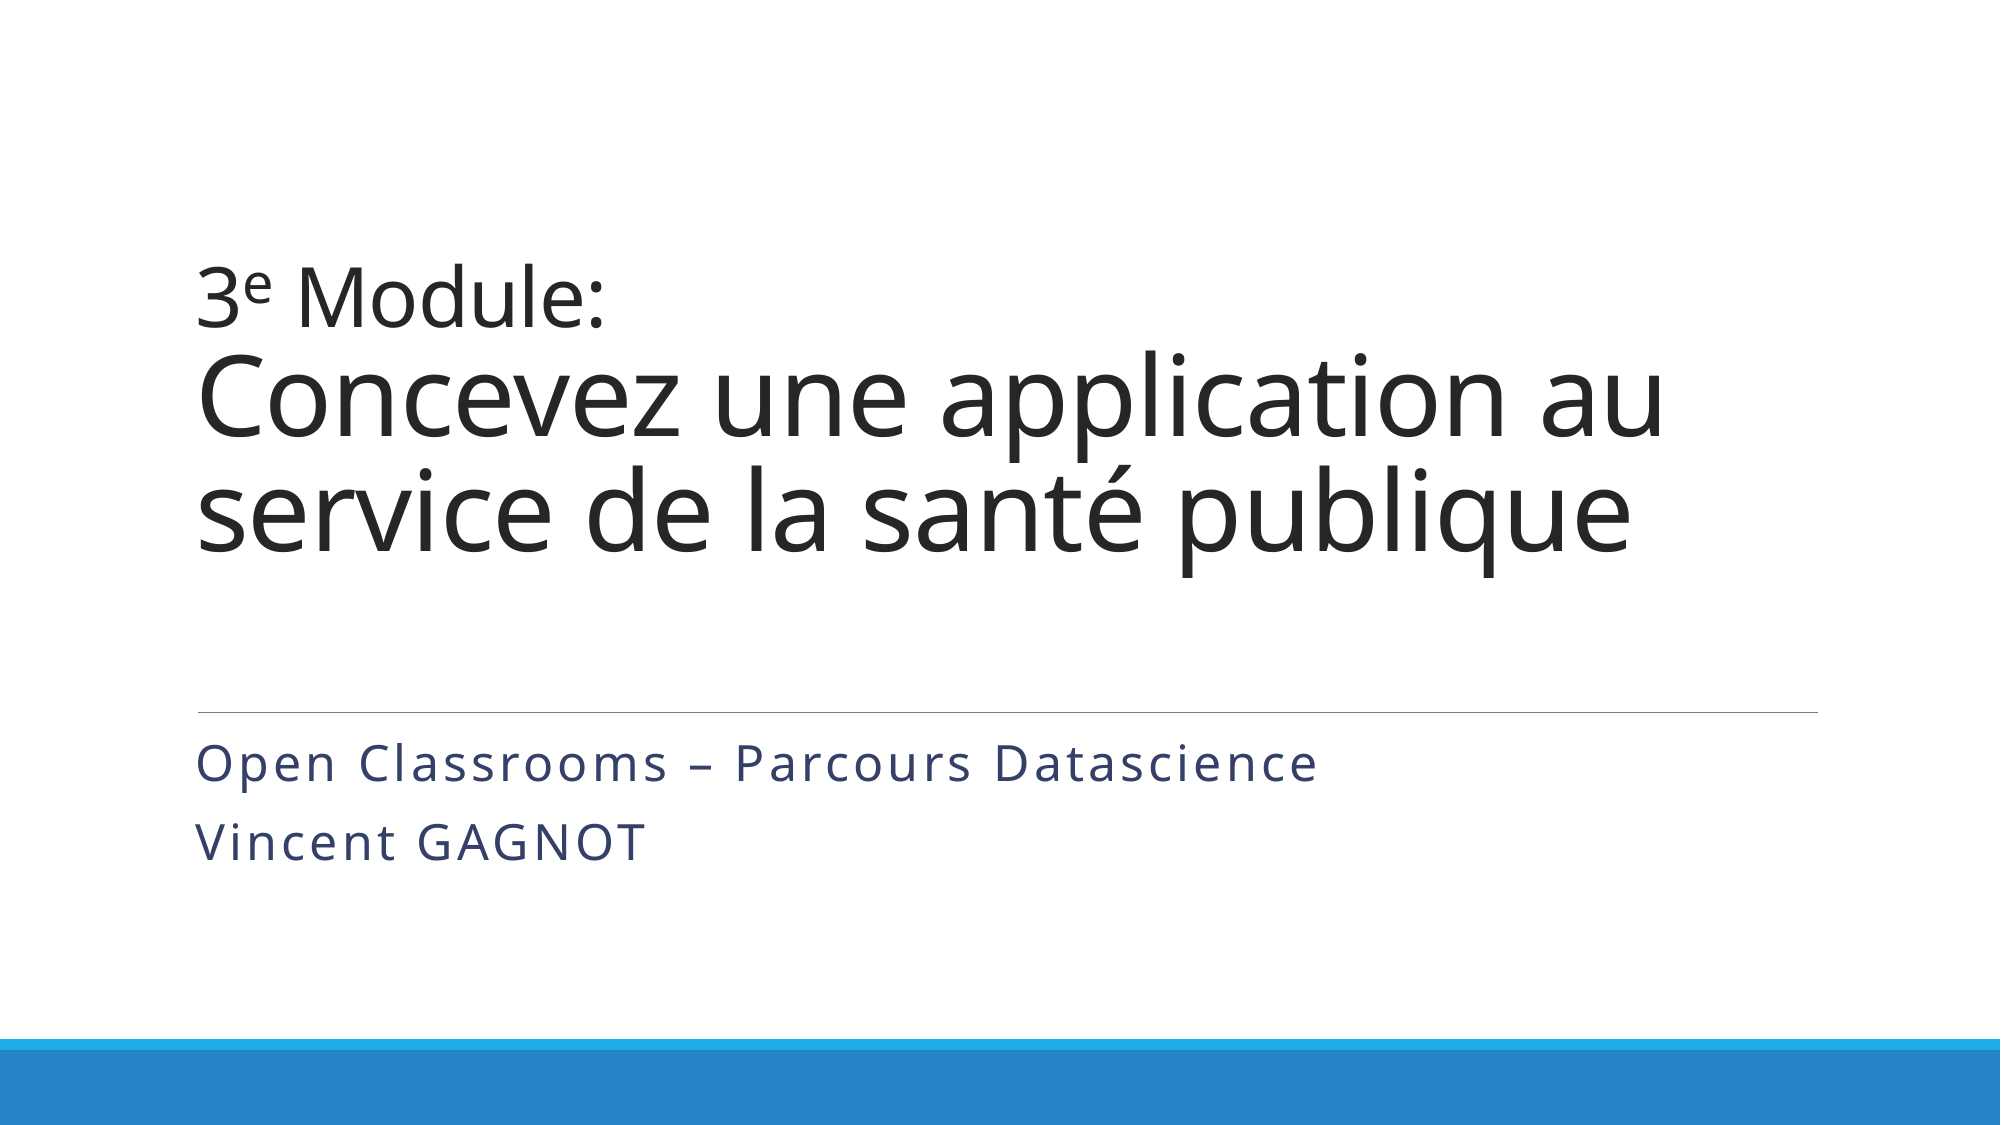

# 3e Module: Concevez une application au service de la santé publique
Open Classrooms – Parcours Datascience
Vincent GAGNOT